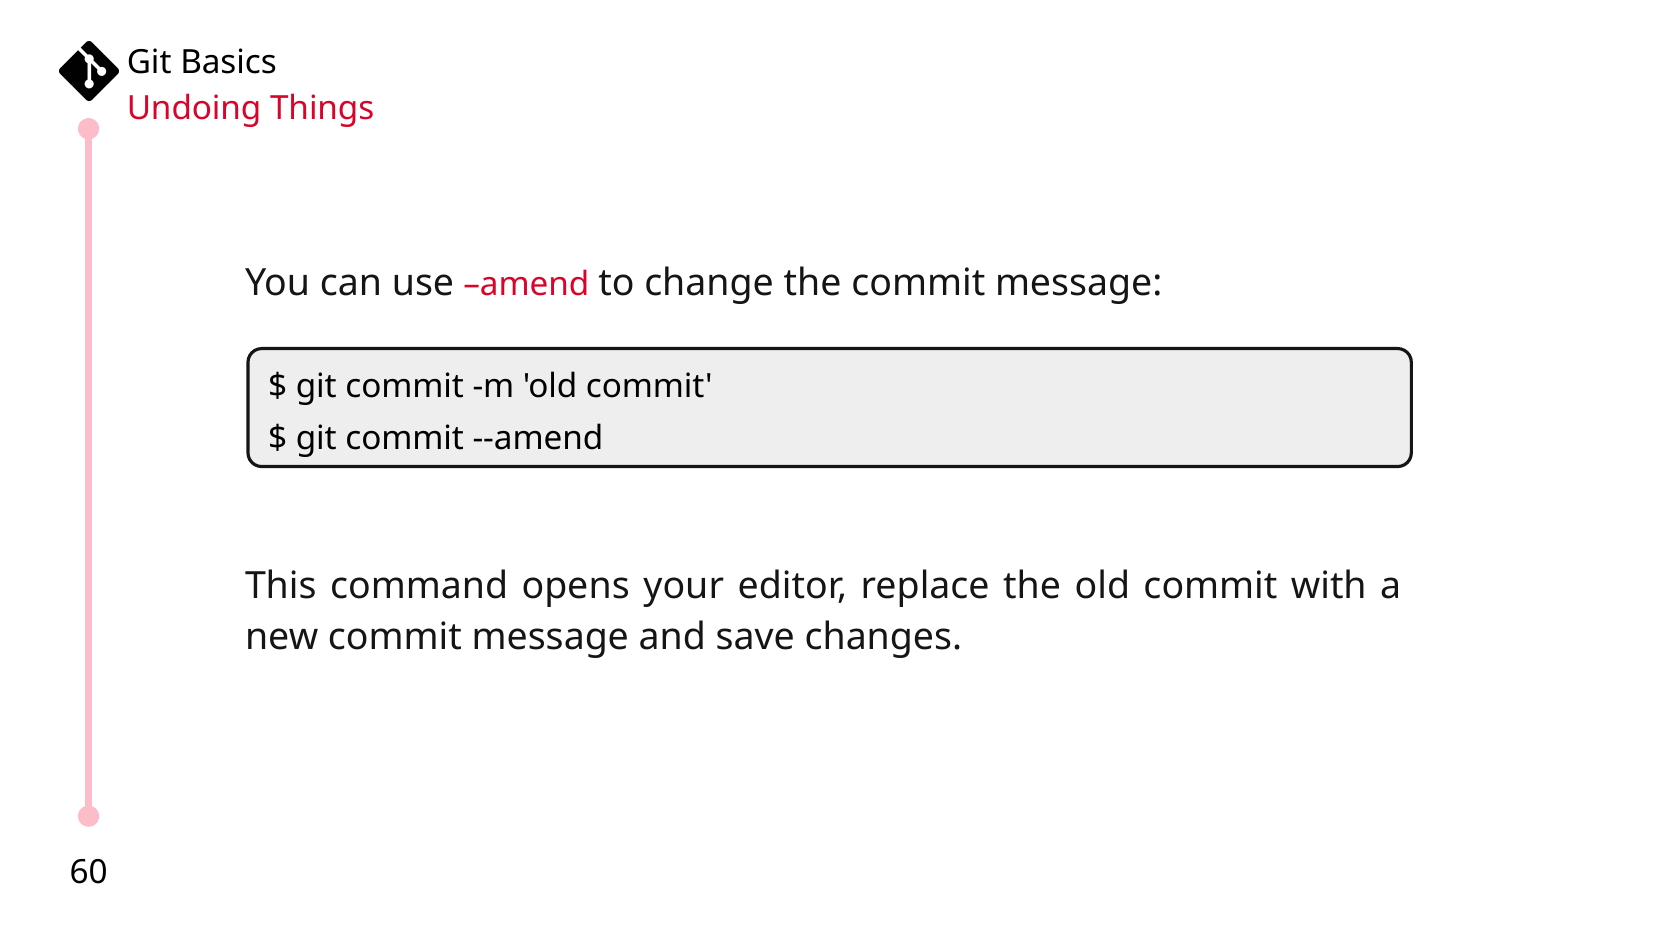

Git Basics
Undoing Things
You can use –amend to change the commit message:
This command opens your editor, replace the old commit with a new commit message and save changes.
$ git commit -m 'old commit'
$ git commit --amend
60